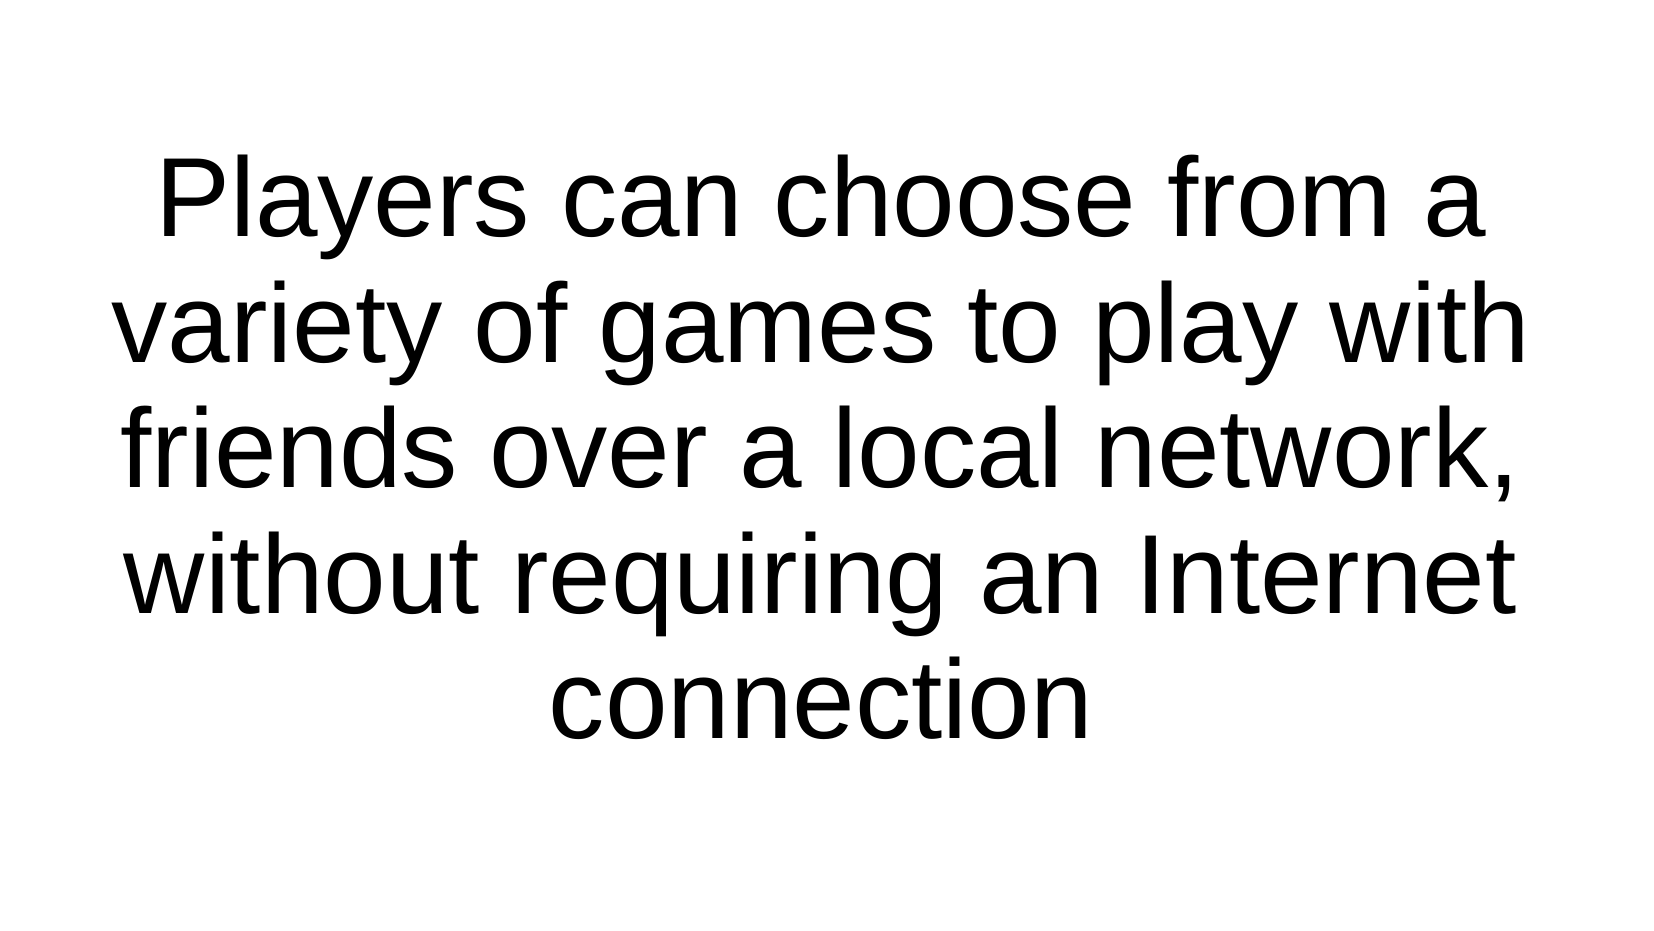

# Players can choose from a variety of games to play with friends over a local network, without requiring an Internet connection